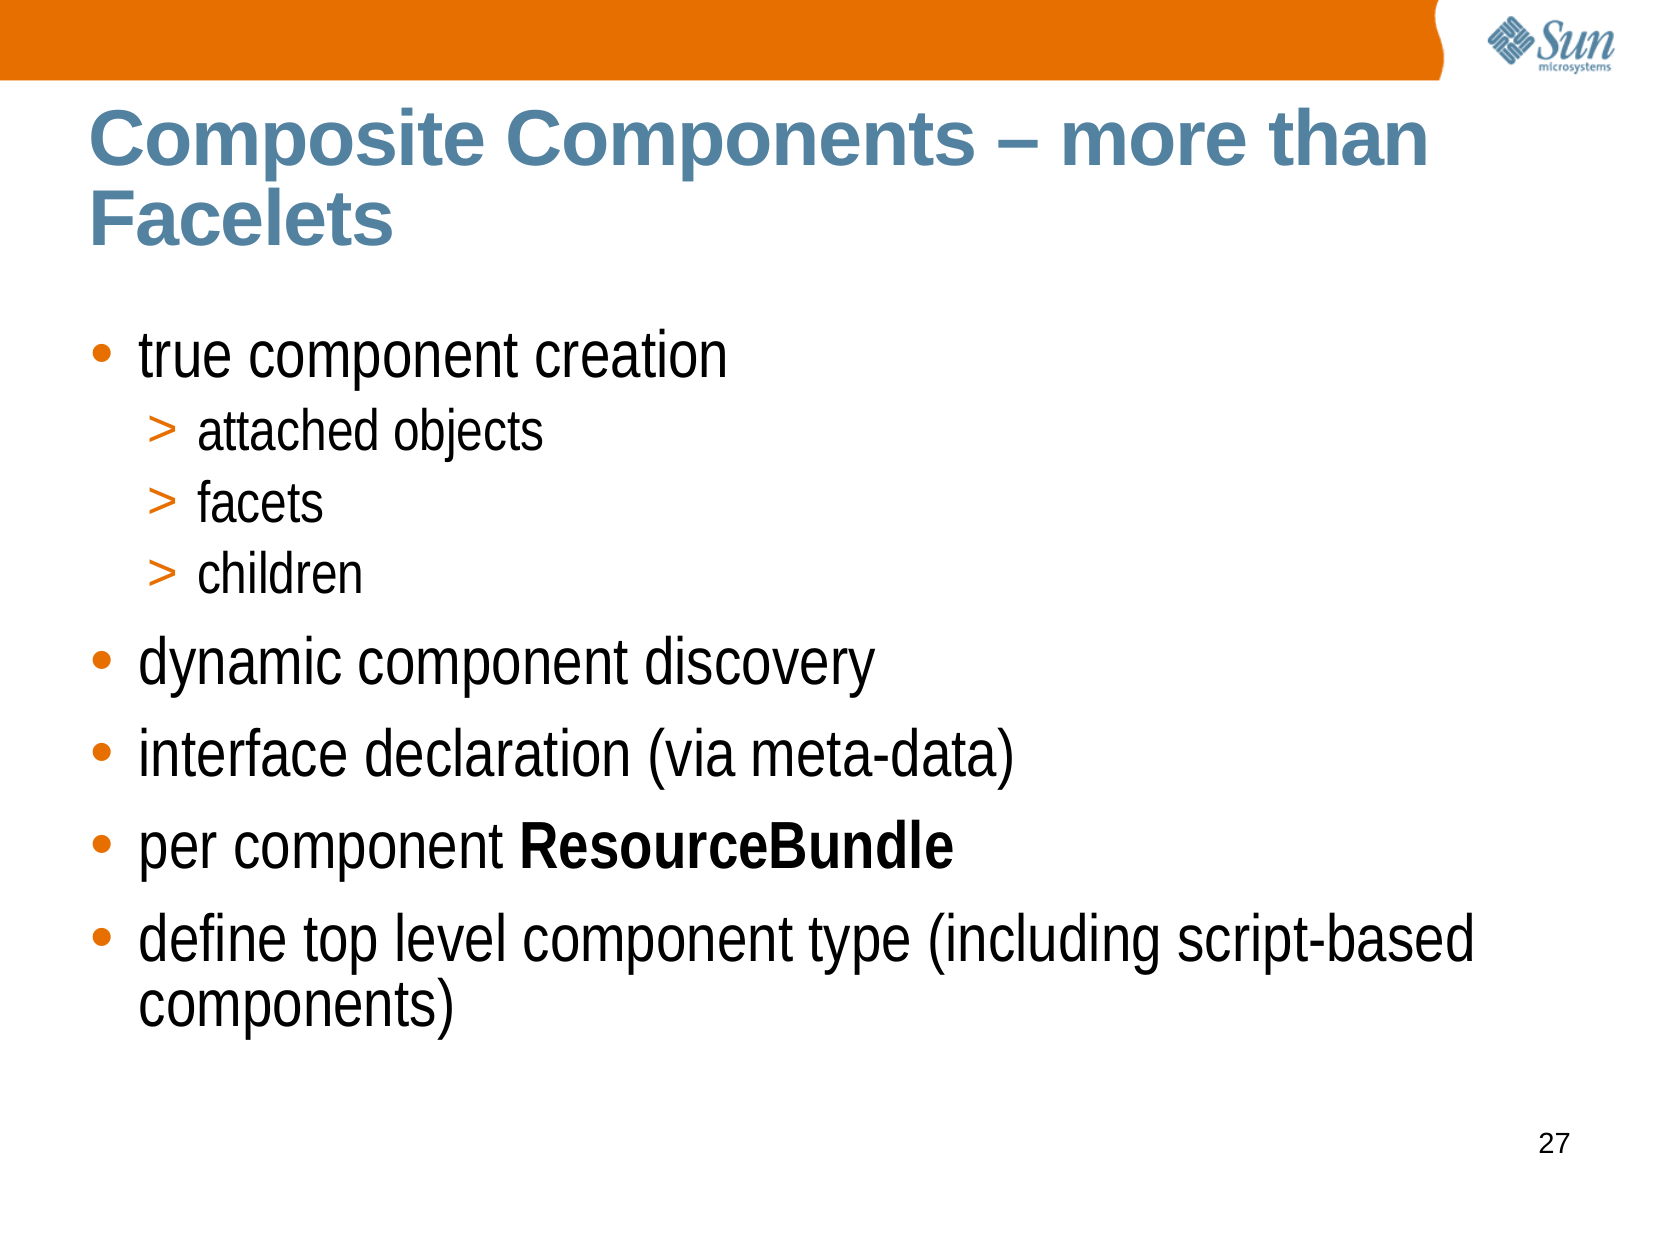

# Composite Components – more than Facelets
true component creation
attached objects
facets
children
dynamic component discovery
interface declaration (via meta-data)
per component ResourceBundle
define top level component type (including script-based components)
27